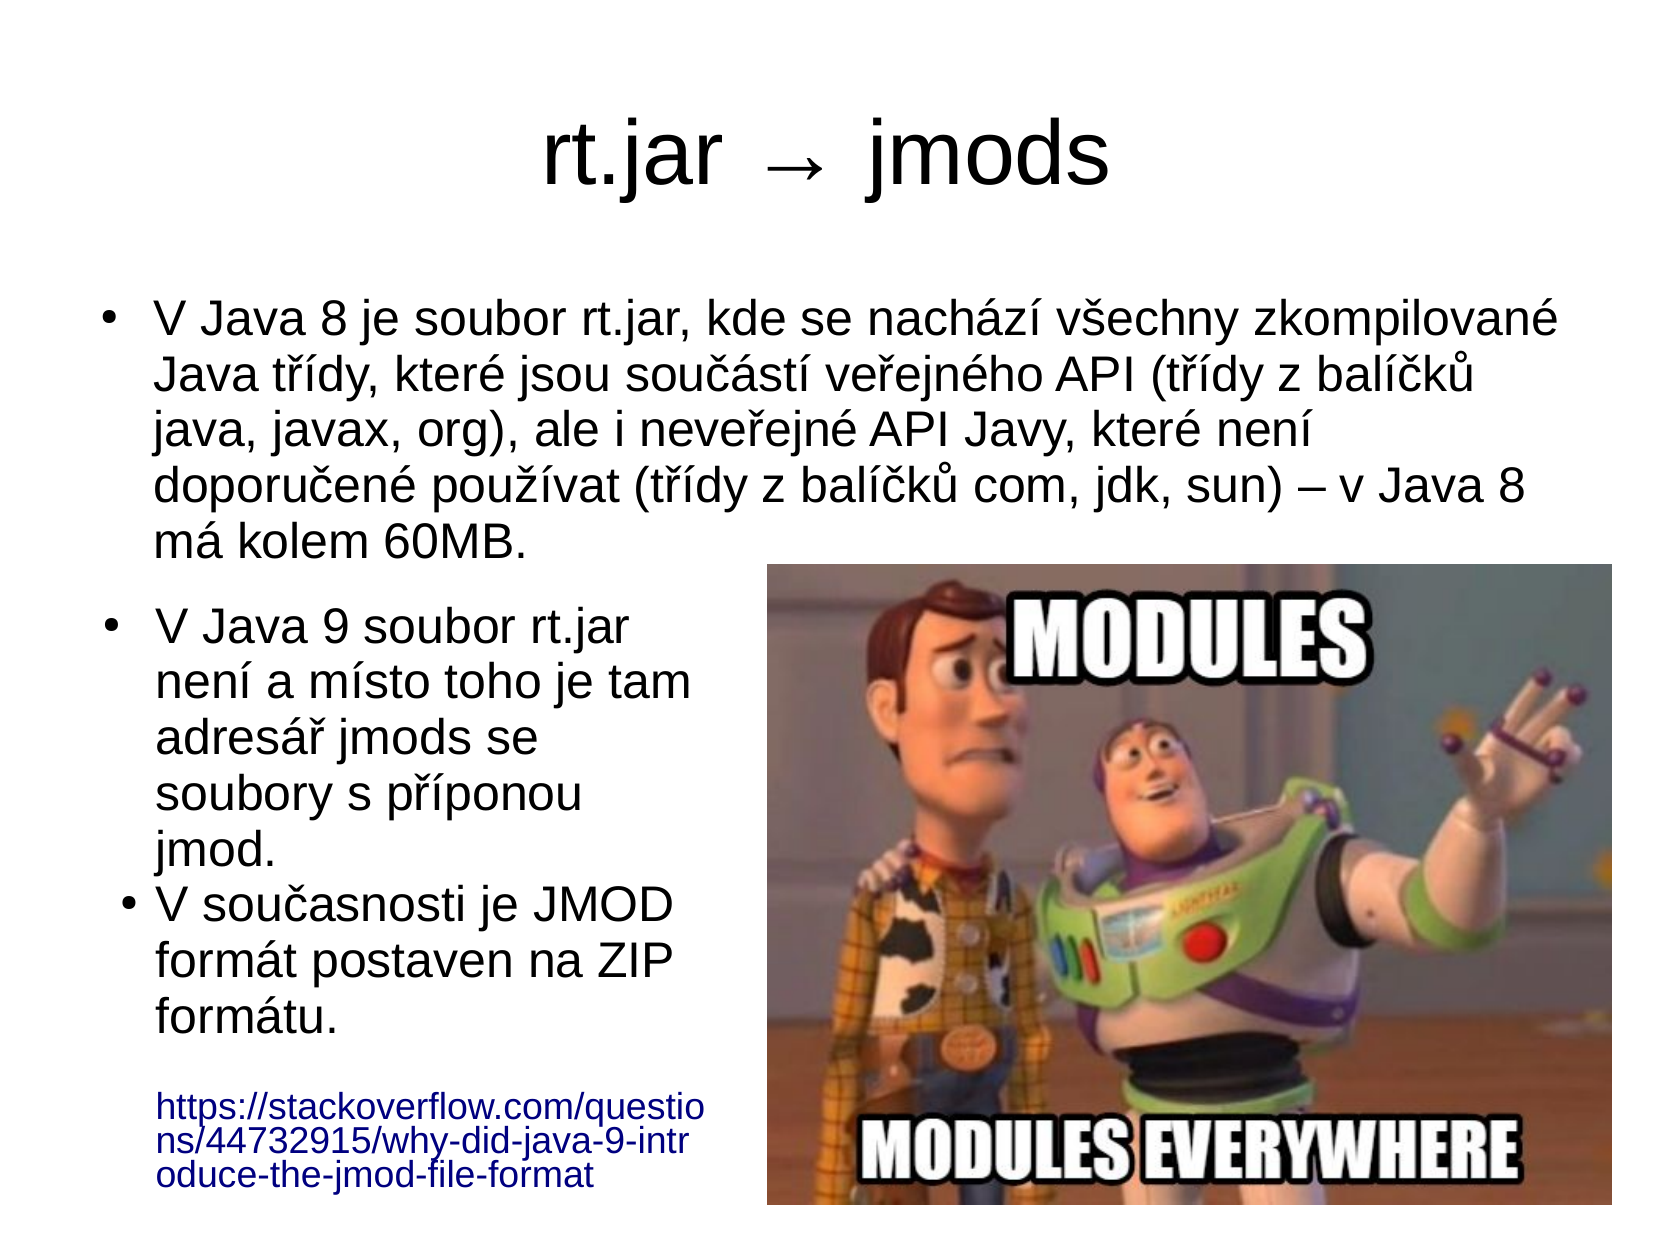

# rt.jar → jmods
V Java 8 je soubor rt.jar, kde se nachází všechny zkompilované Java třídy, které jsou součástí veřejného API (třídy z balíčků java, javax, org), ale i neveřejné API Javy, které není doporučené používat (třídy z balíčků com, jdk, sun) – v Java 8 má kolem 60MB.
V Java 9 soubor rt.jar není a místo toho je tam adresář jmods se soubory s příponou jmod.
V současnosti je JMOD formát postaven na ZIP formátu.
https://stackoverflow.com/questions/44732915/why-did-java-9-introduce-the-jmod-file-format